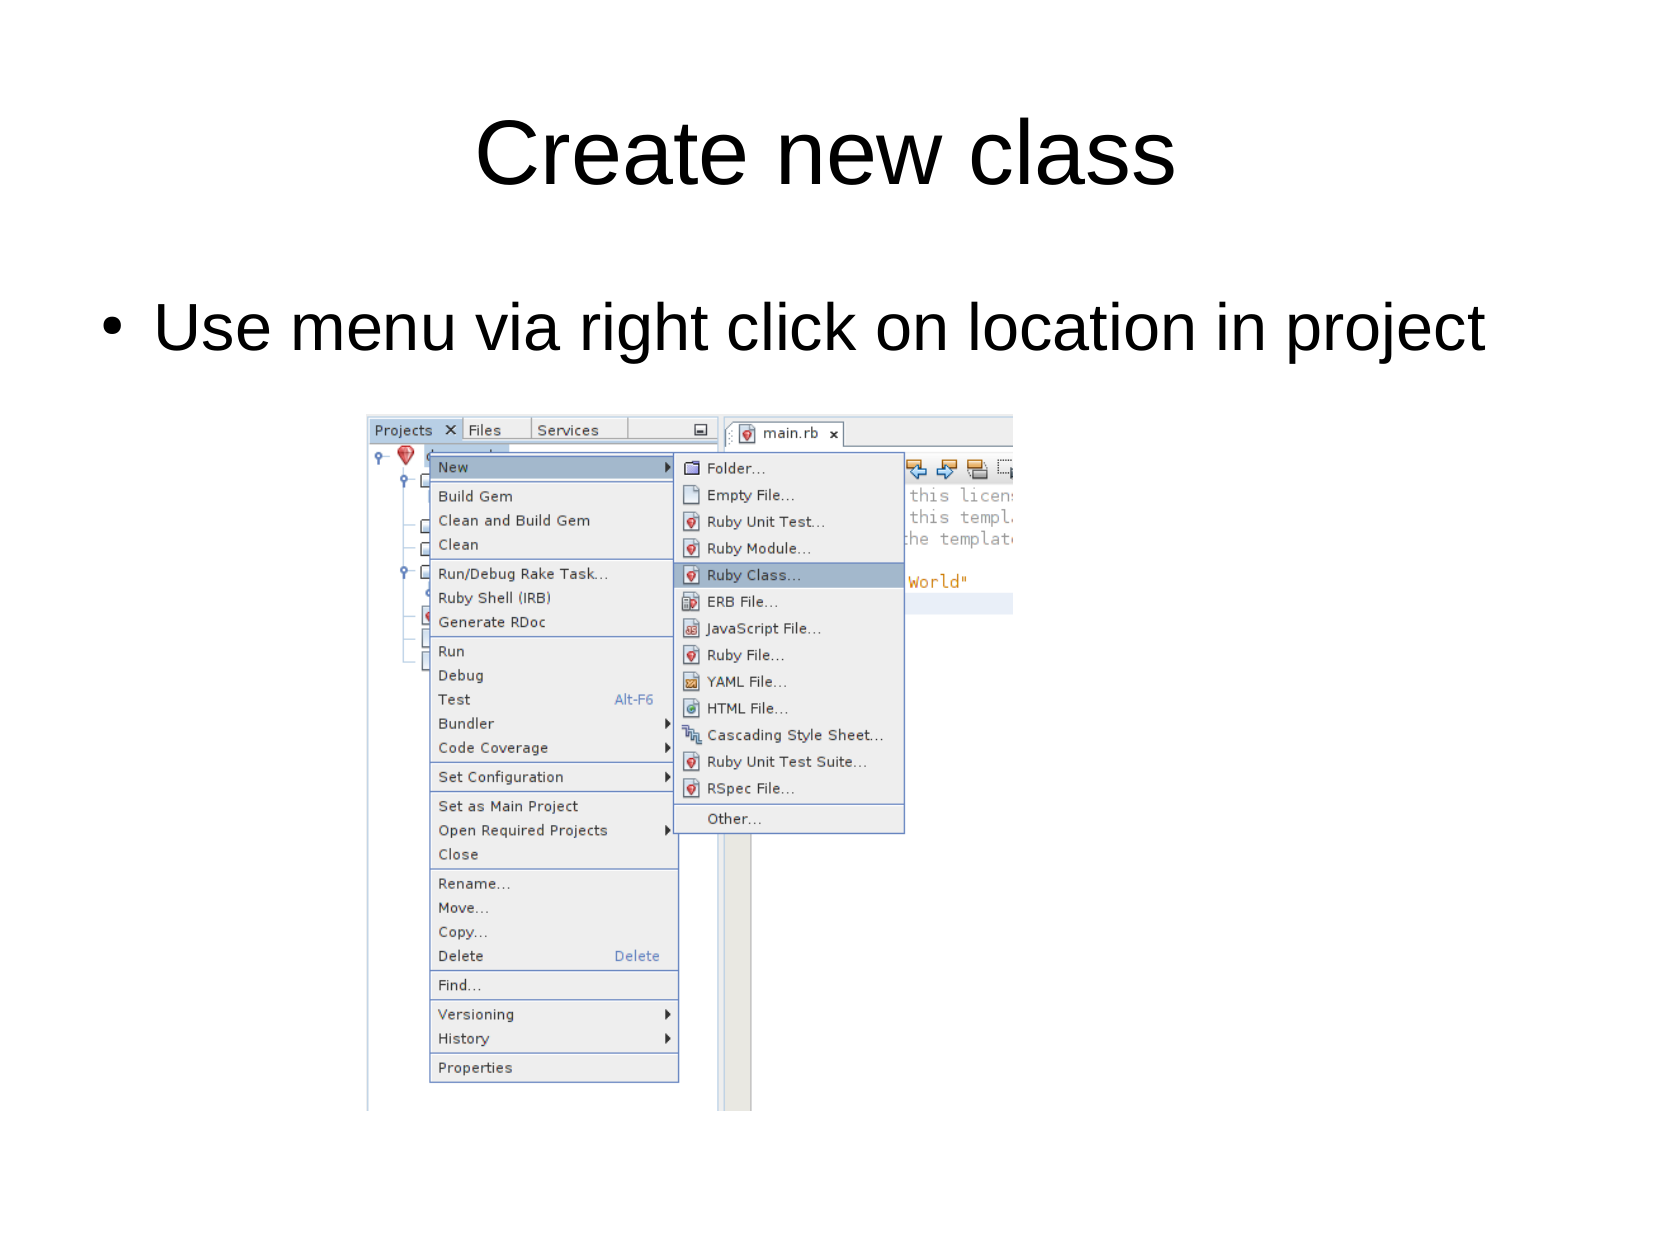

# Create new class
Use menu via right click on location in project